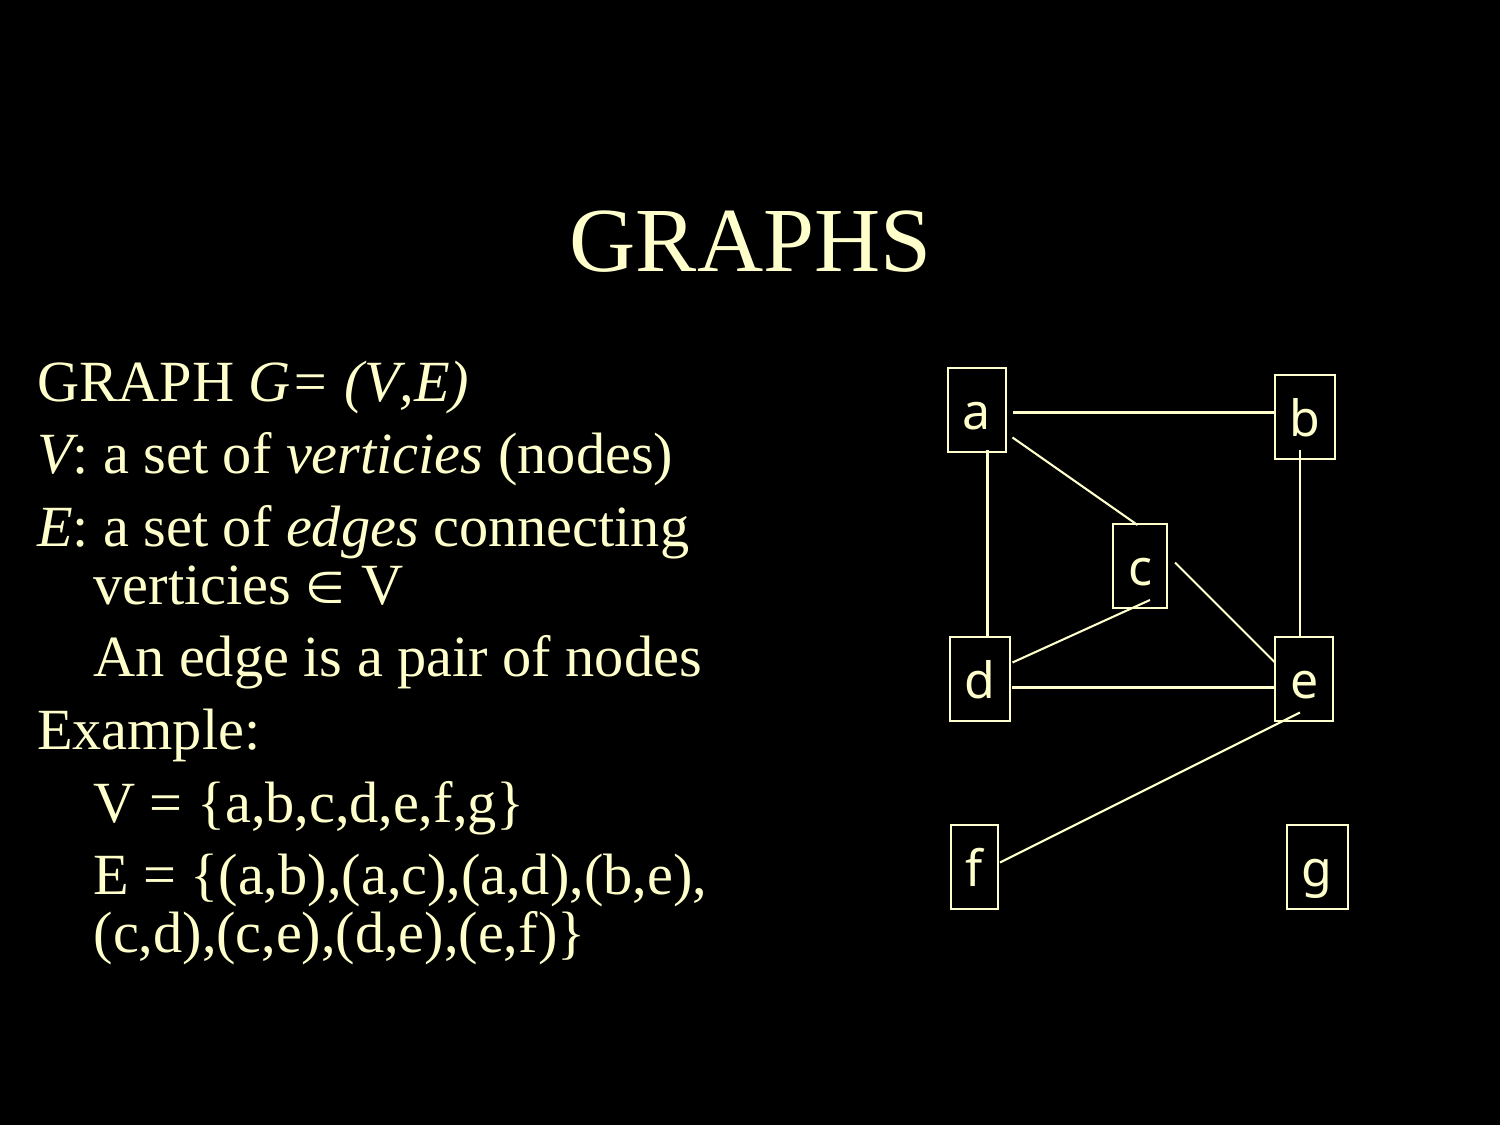

# GRAPHS
GRAPH G= (V,E)
V: a set of verticies (nodes)
E: a set of edges connecting verticies  V
	An edge is a pair of nodes
Example:
	V = {a,b,c,d,e,f,g}
	E = {(a,b),(a,c),(a,d),(b,e),(c,d),(c,e),(d,e),(e,f)}
a
b
c
d
e
f
g